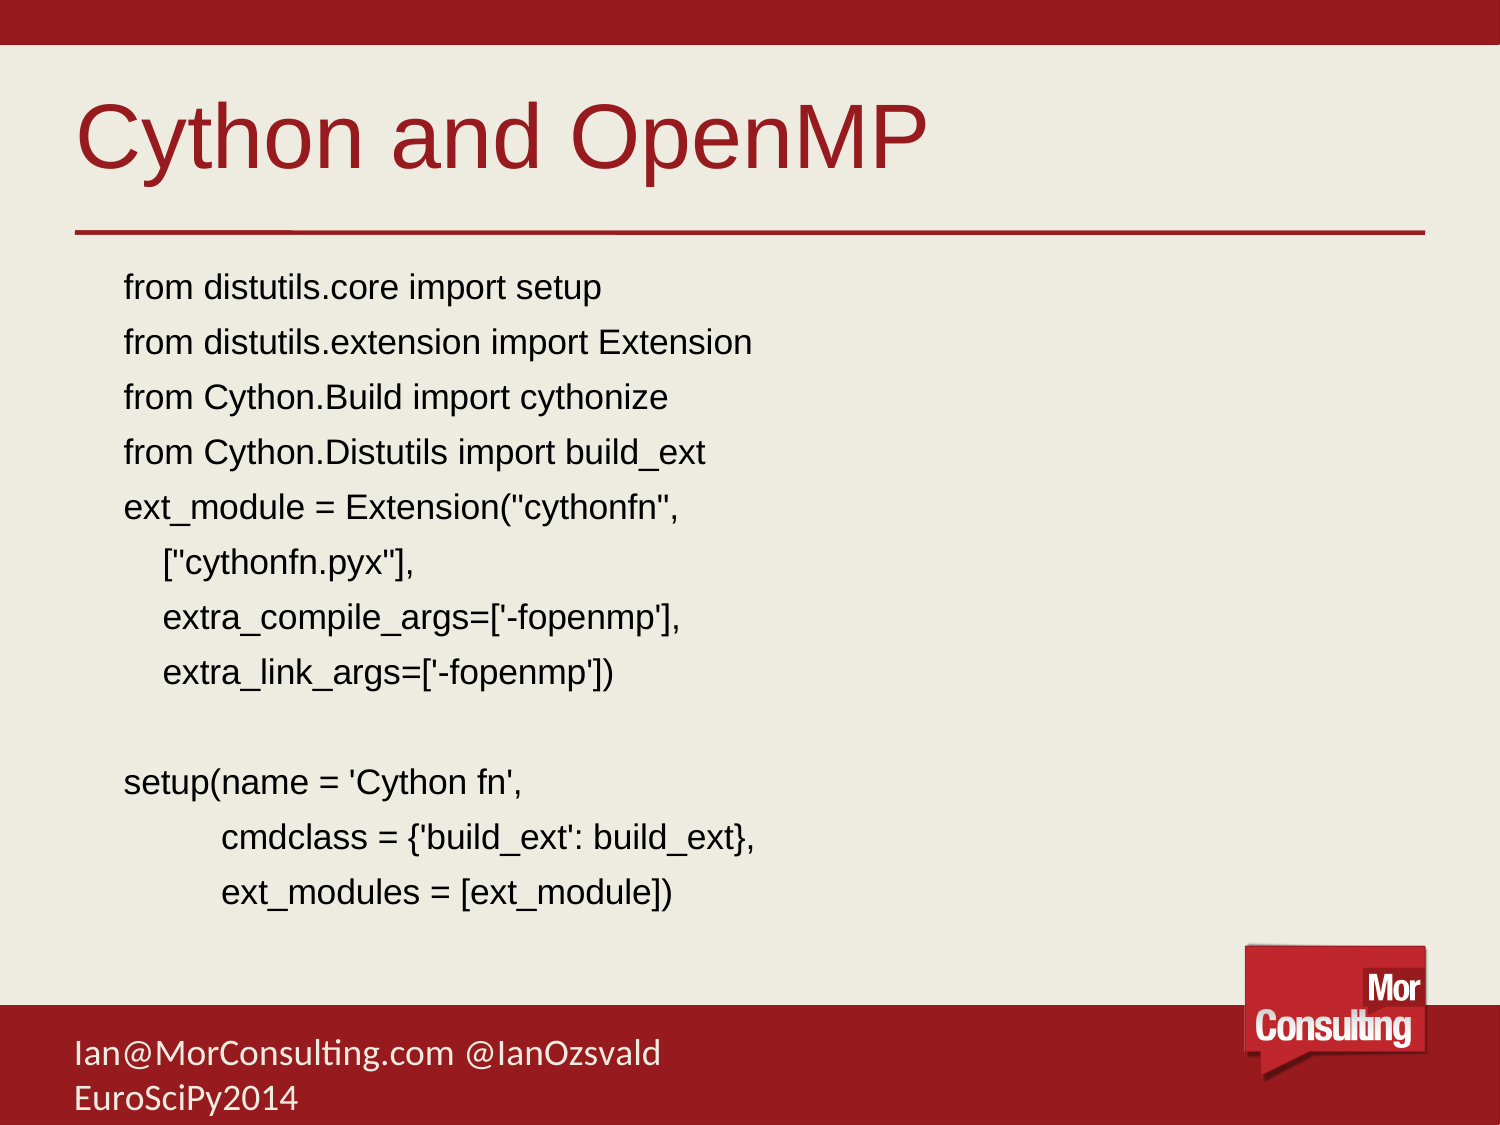

# Cython and OpenMP
from distutils.core import setup
from distutils.extension import Extension
from Cython.Build import cythonize
from Cython.Distutils import build_ext
ext_module = Extension("cythonfn",
 ["cythonfn.pyx"],
 extra_compile_args=['-fopenmp'],
 extra_link_args=['-fopenmp'])
setup(name = 'Cython fn',
 cmdclass = {'build_ext': build_ext},
 ext_modules = [ext_module])